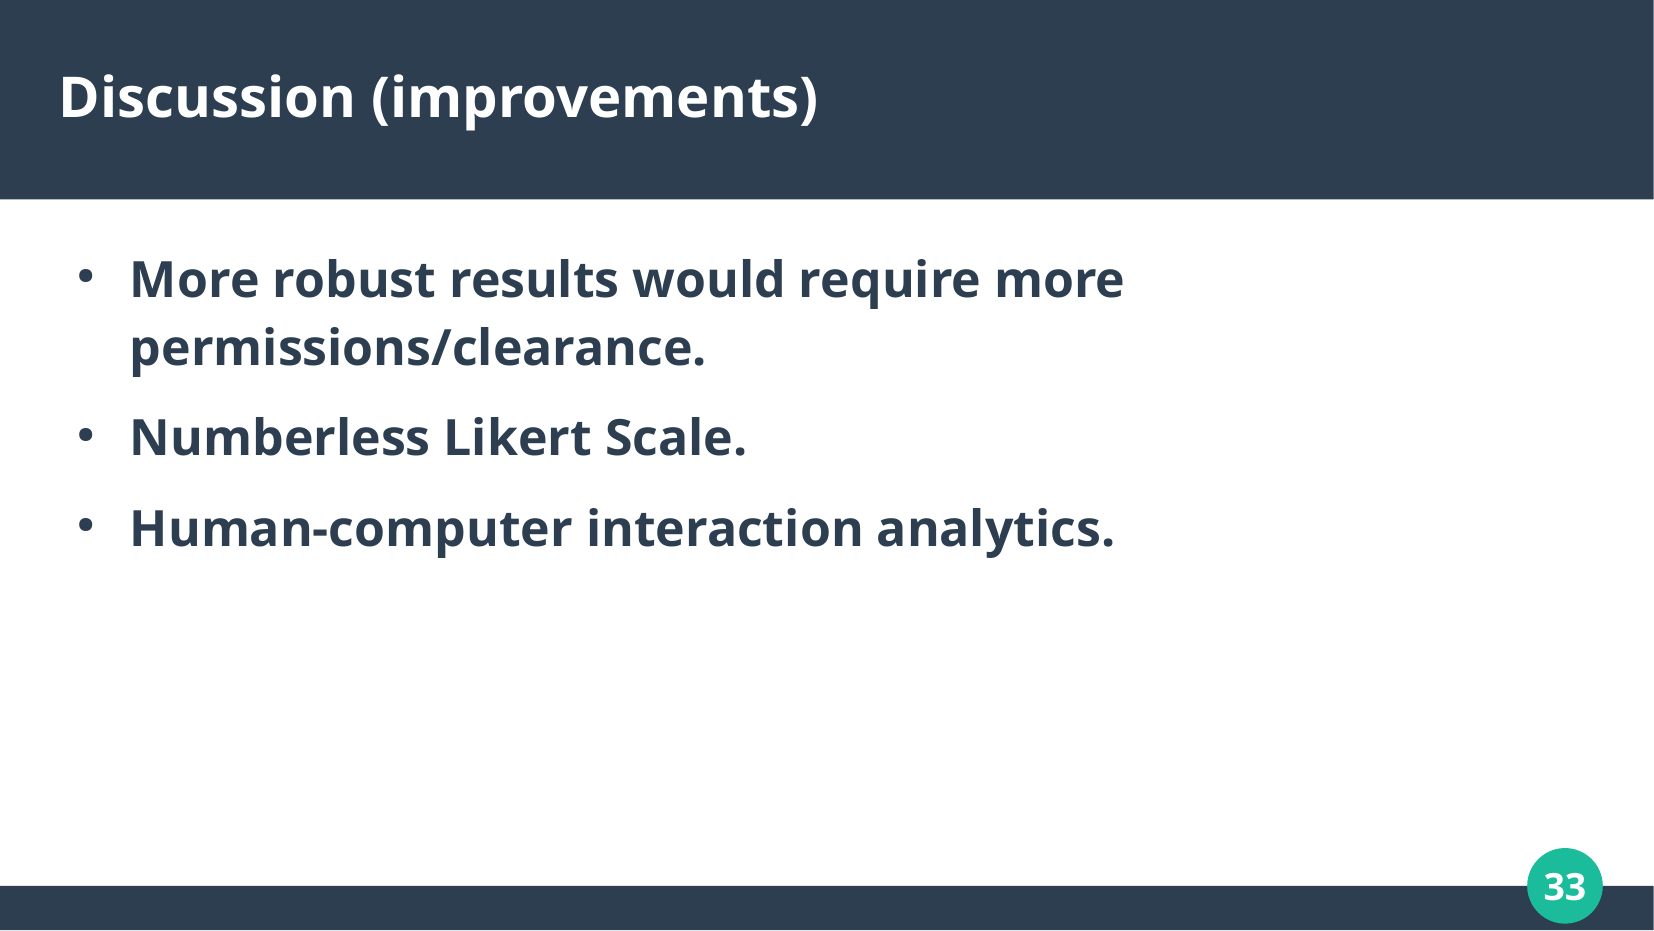

# Discussion (improvements)
More robust results would require more permissions/clearance.
Numberless Likert Scale.
Human-computer interaction analytics.